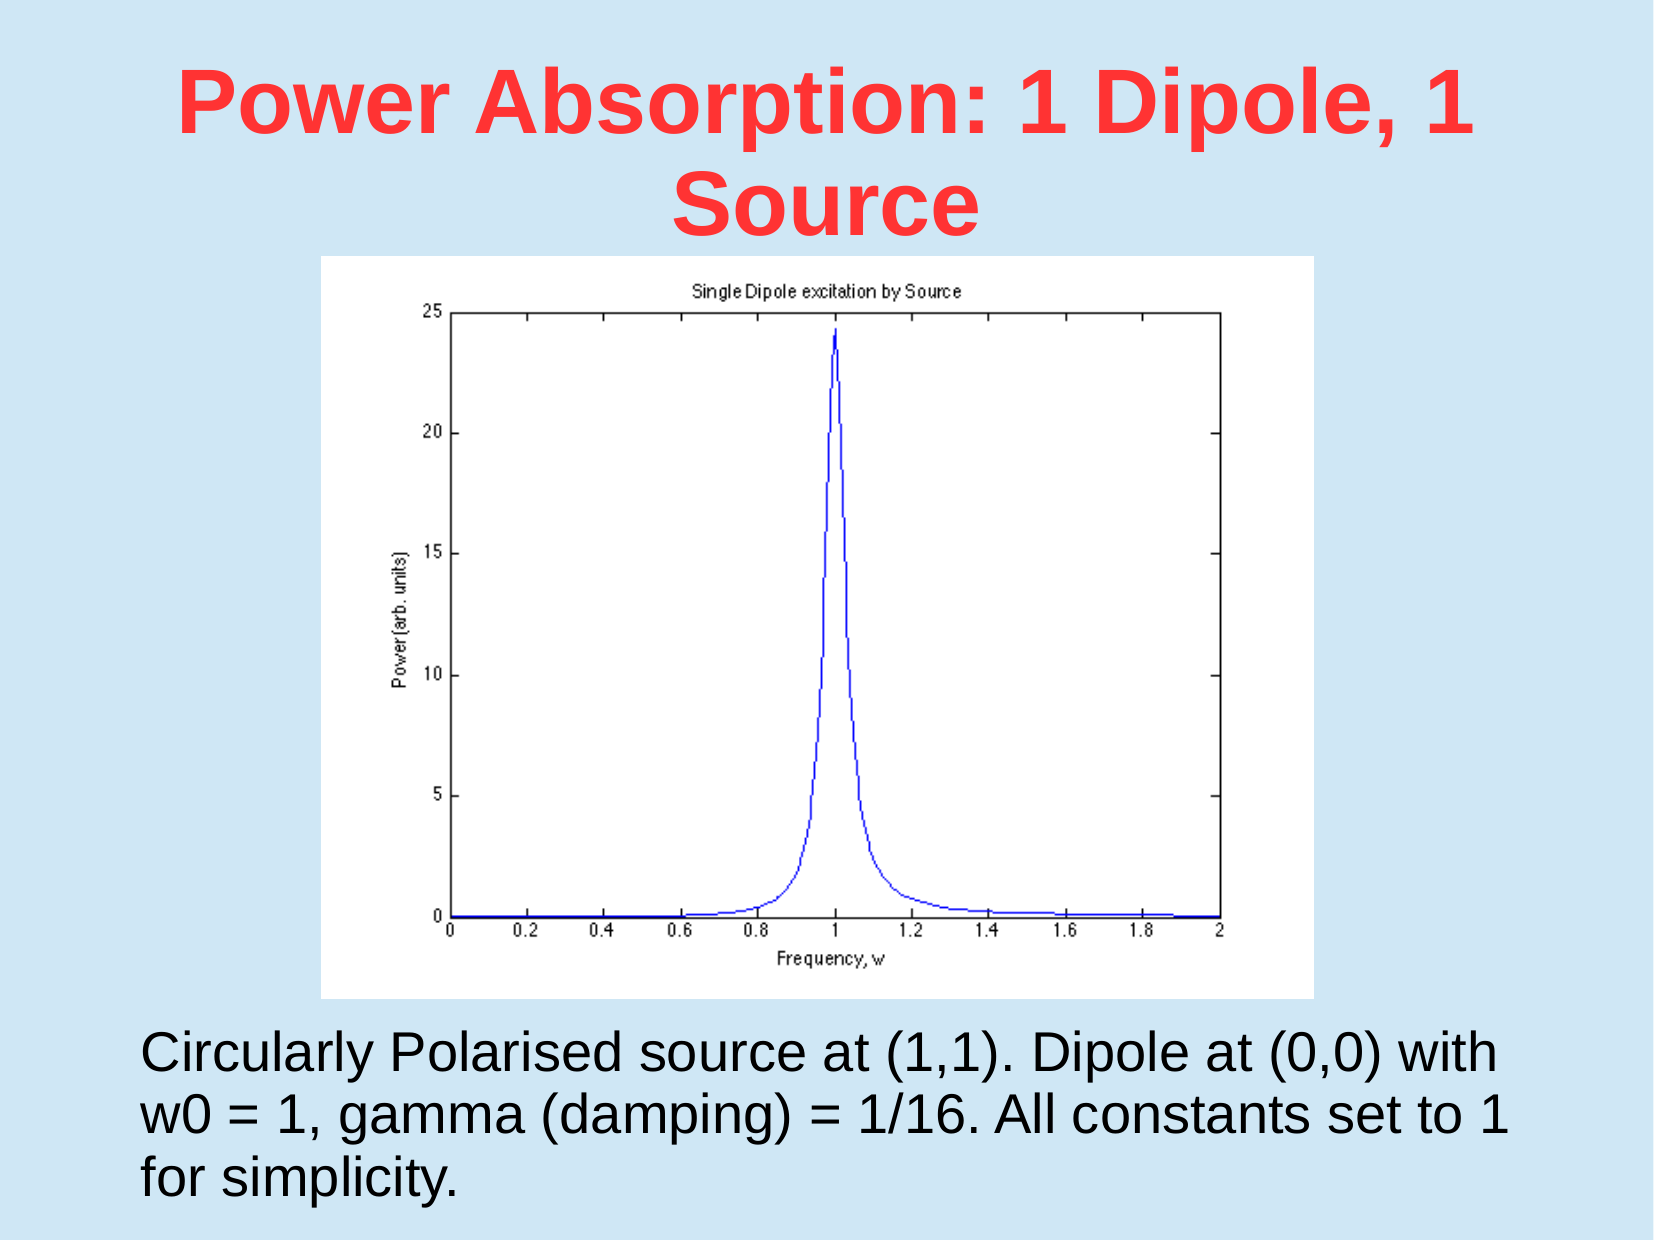

# Power Absorption: 1 Dipole, 1 Source
Circularly Polarised source at (1,1). Dipole at (0,0) with w0 = 1, gamma (damping) = 1/16. All constants set to 1 for simplicity.